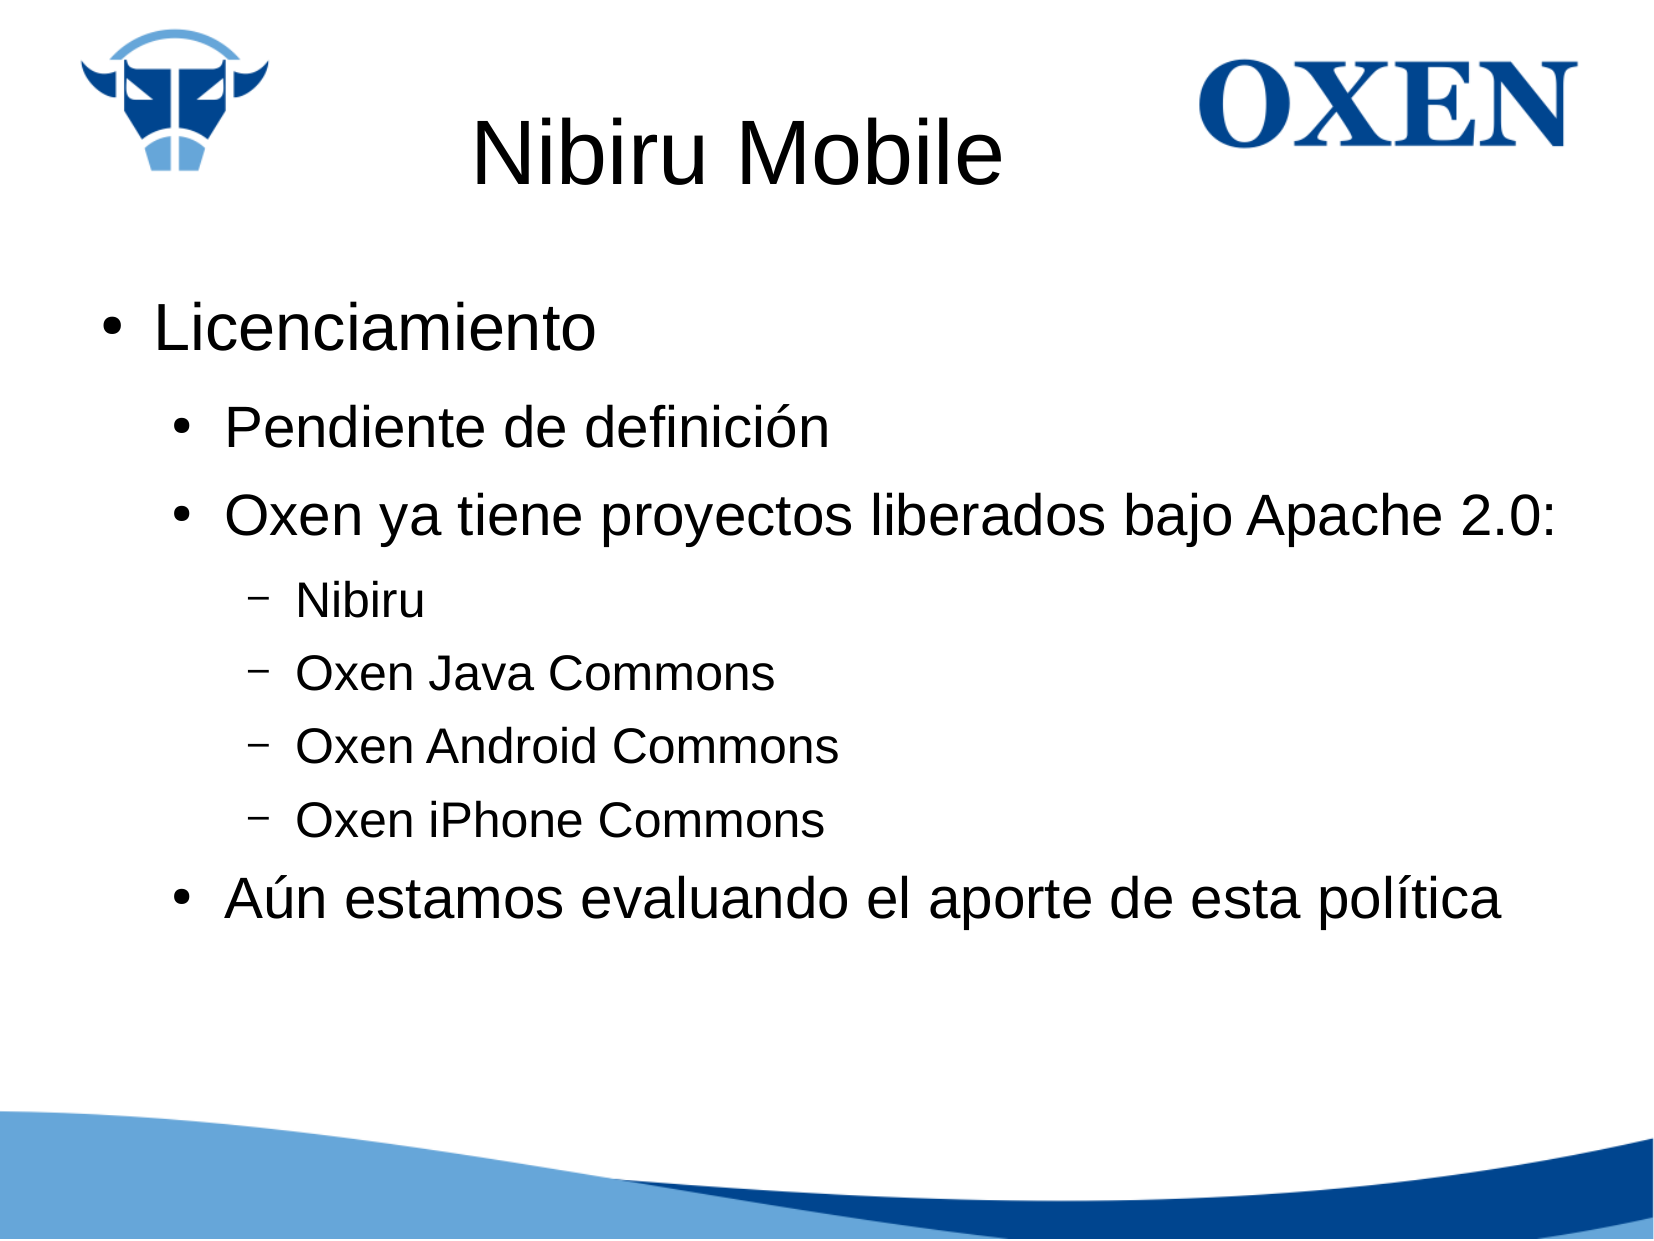

# Nibiru Mobile
Licenciamiento
Pendiente de definición
Oxen ya tiene proyectos liberados bajo Apache 2.0:
Nibiru
Oxen Java Commons
Oxen Android Commons
Oxen iPhone Commons
Aún estamos evaluando el aporte de esta política